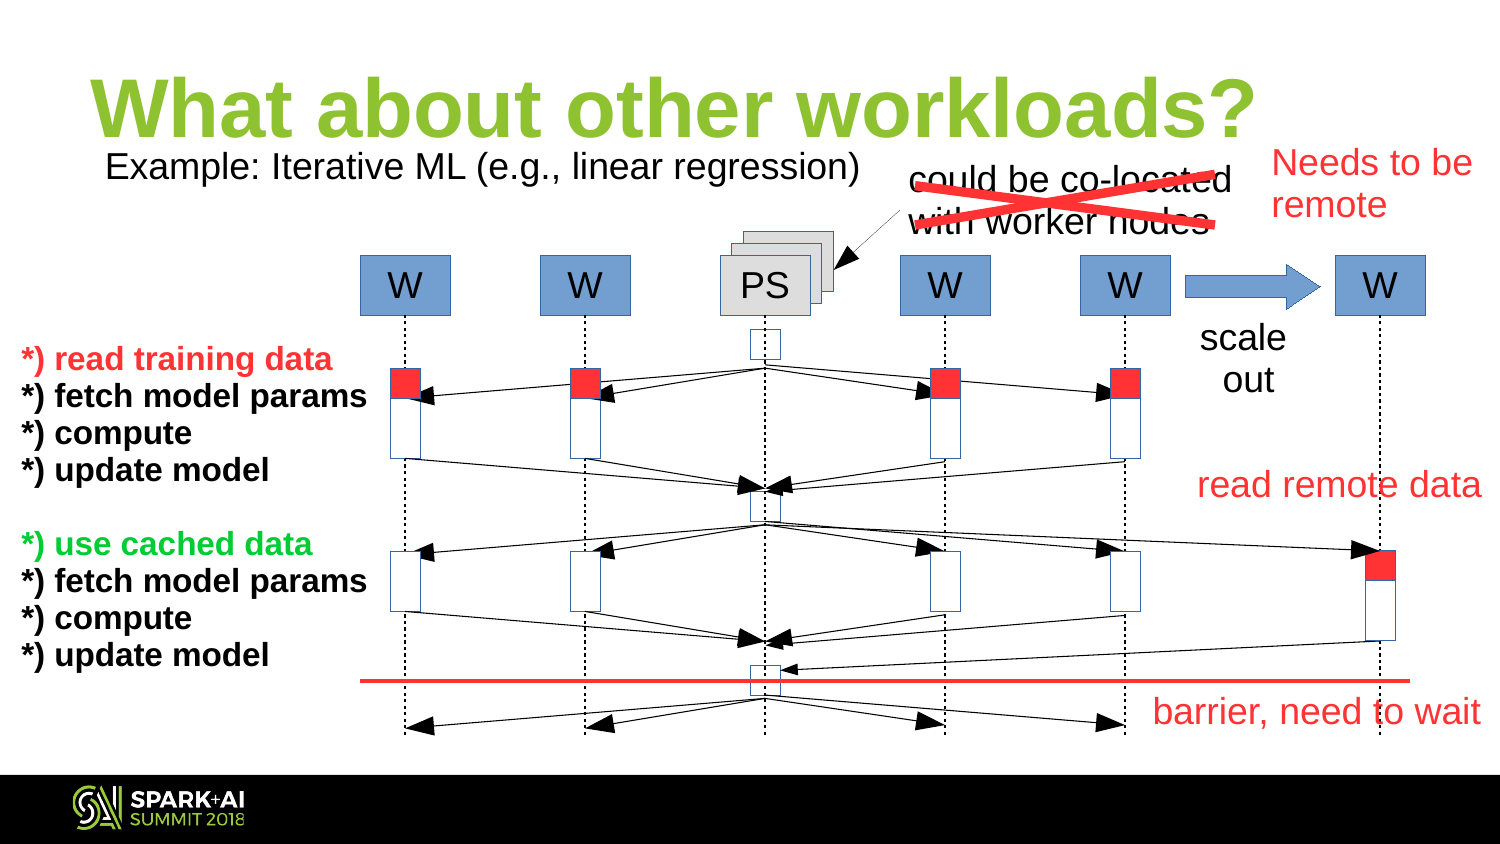

#
What about other workloads?
Needs to be
remote
Example: Iterative ML (e.g., linear regression)
could be co-located
with worker nodes
W
W
PS
W
W
W
scale
out
*) read training data
*) fetch model params
*) compute
*) update model
*) use cached data
*) fetch model params
*) compute
*) update model
read remote data
barrier, need to wait